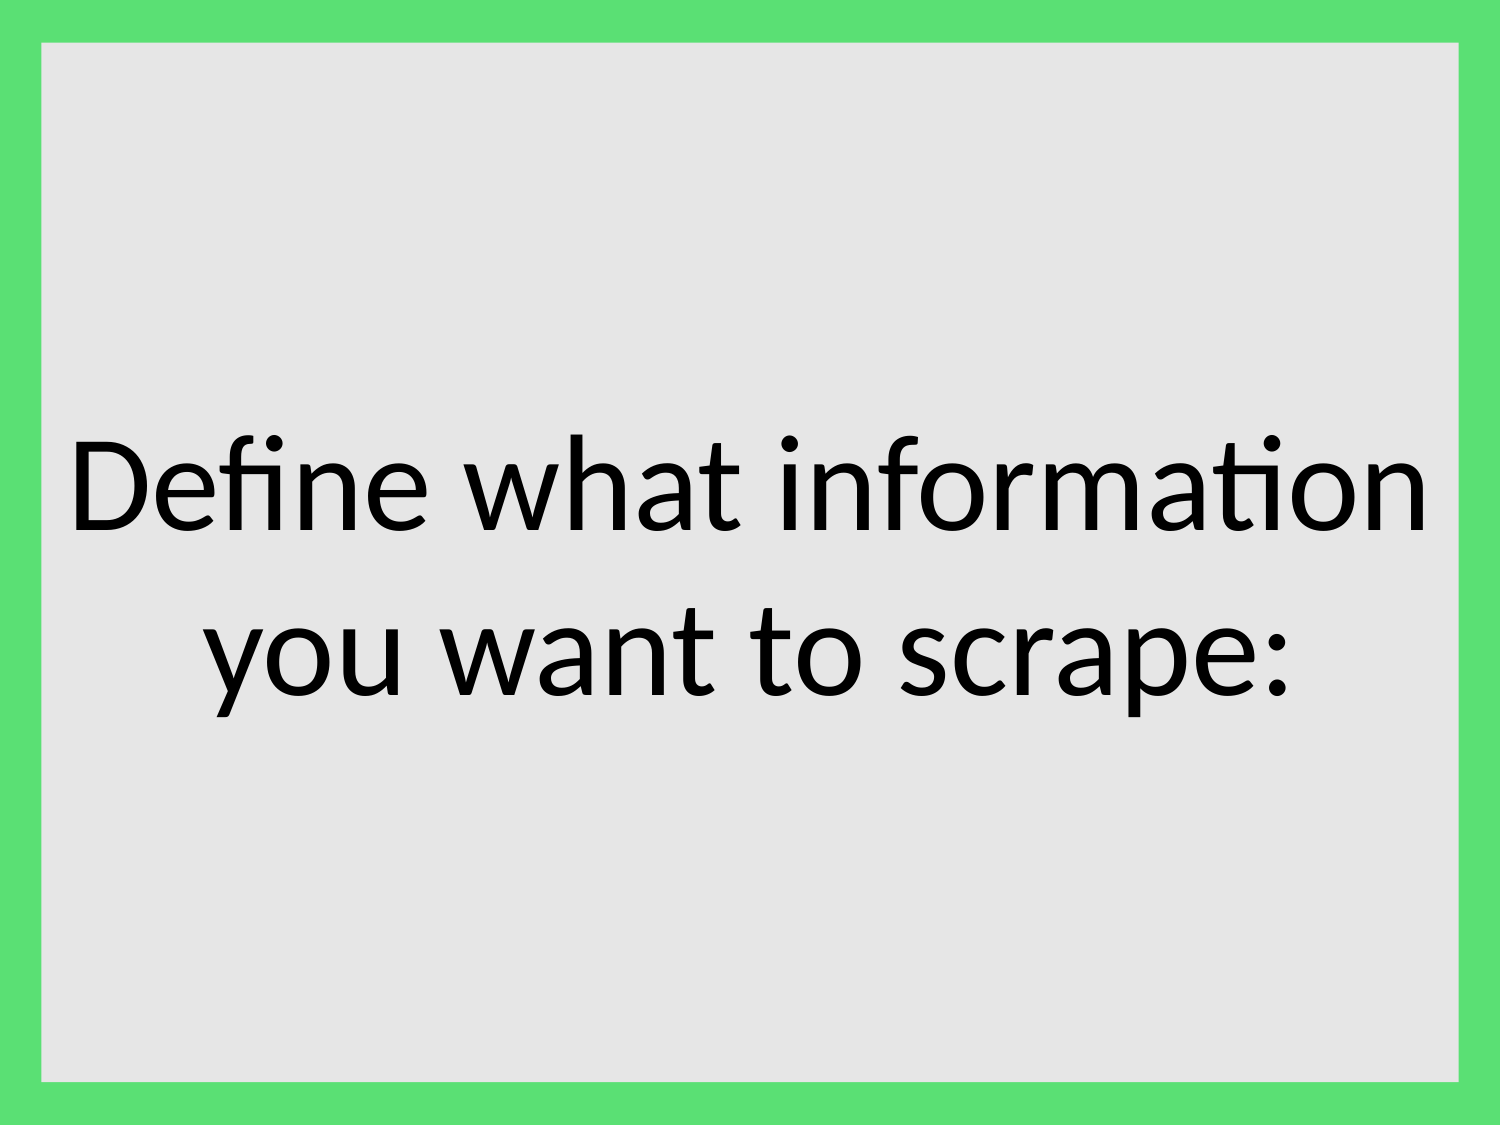

Define what information you want to scrape: